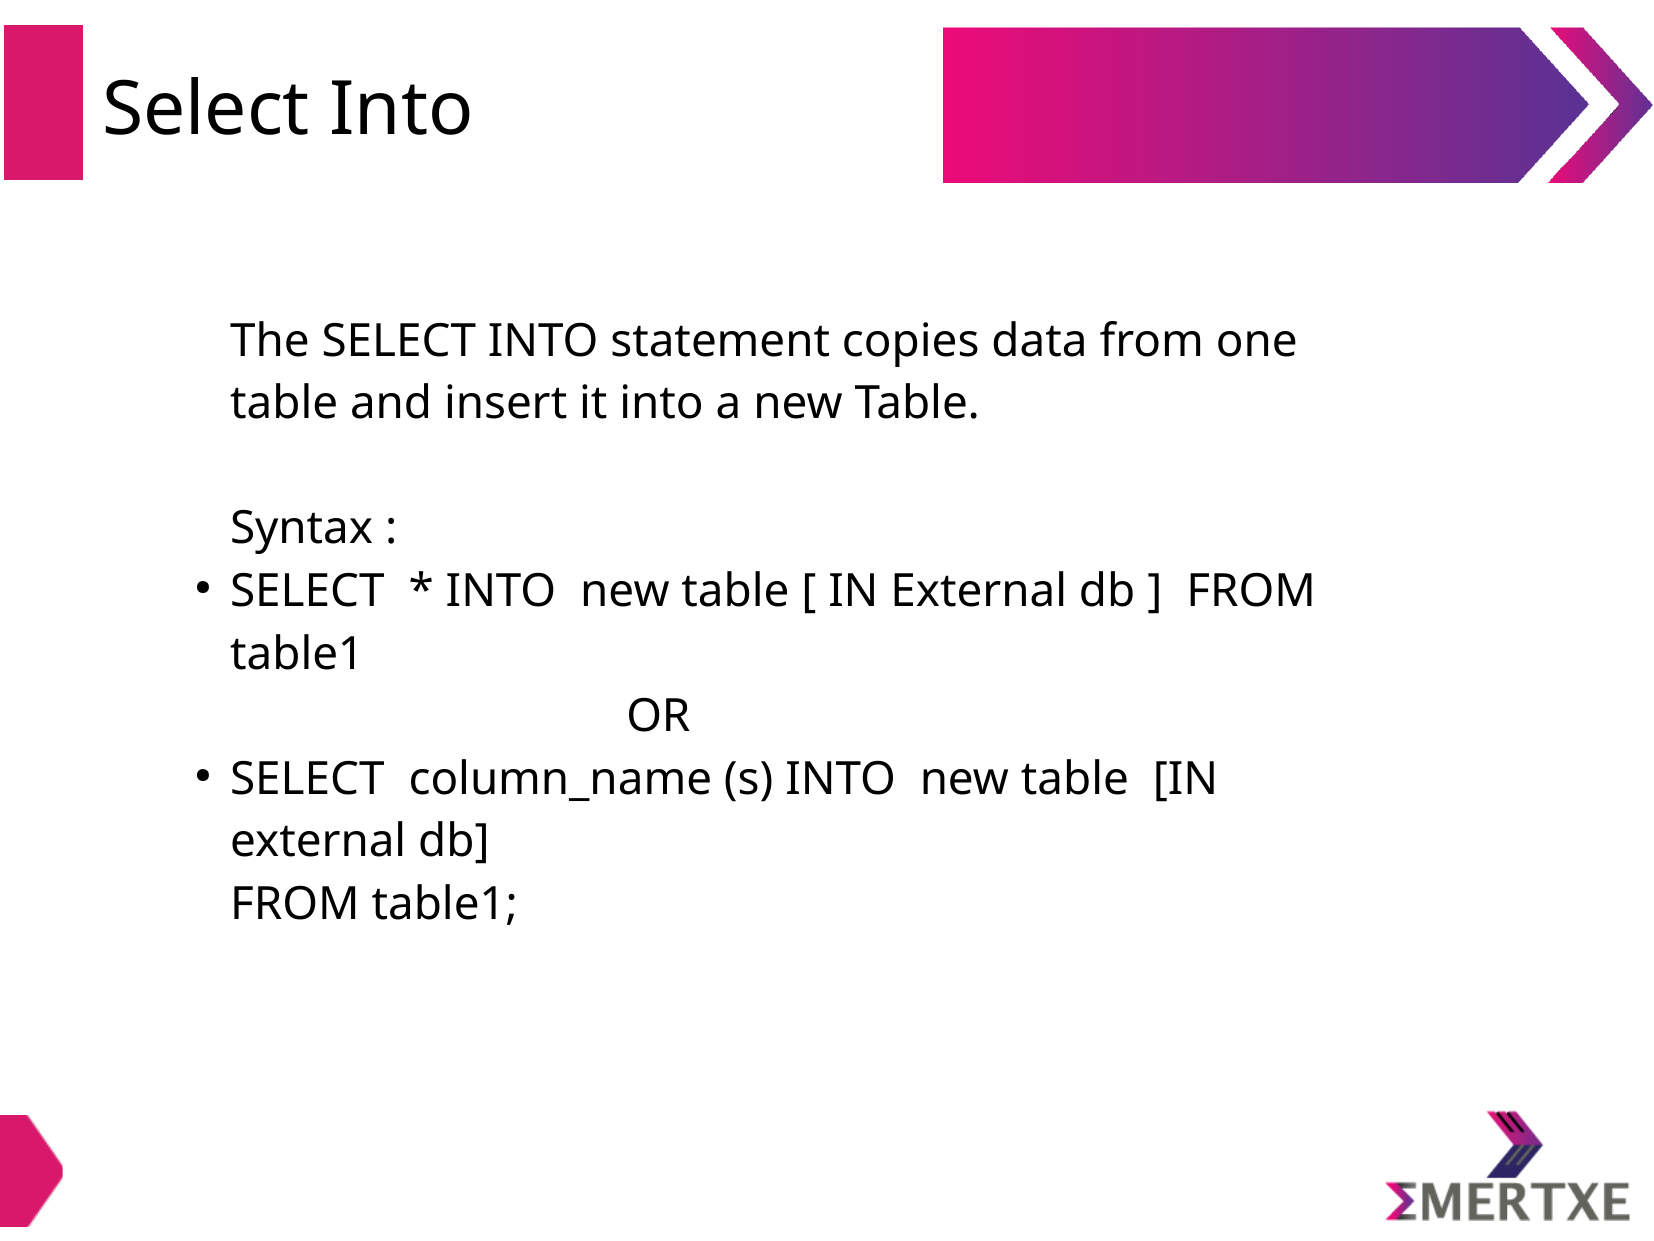

# Select Into
The SELECT INTO statement copies data from one table and insert it into a new Table.
Syntax :
SELECT * INTO new table [ IN External db ] FROM table1
 OR
SELECT column_name (s) INTO new table [IN external db]
FROM table1;